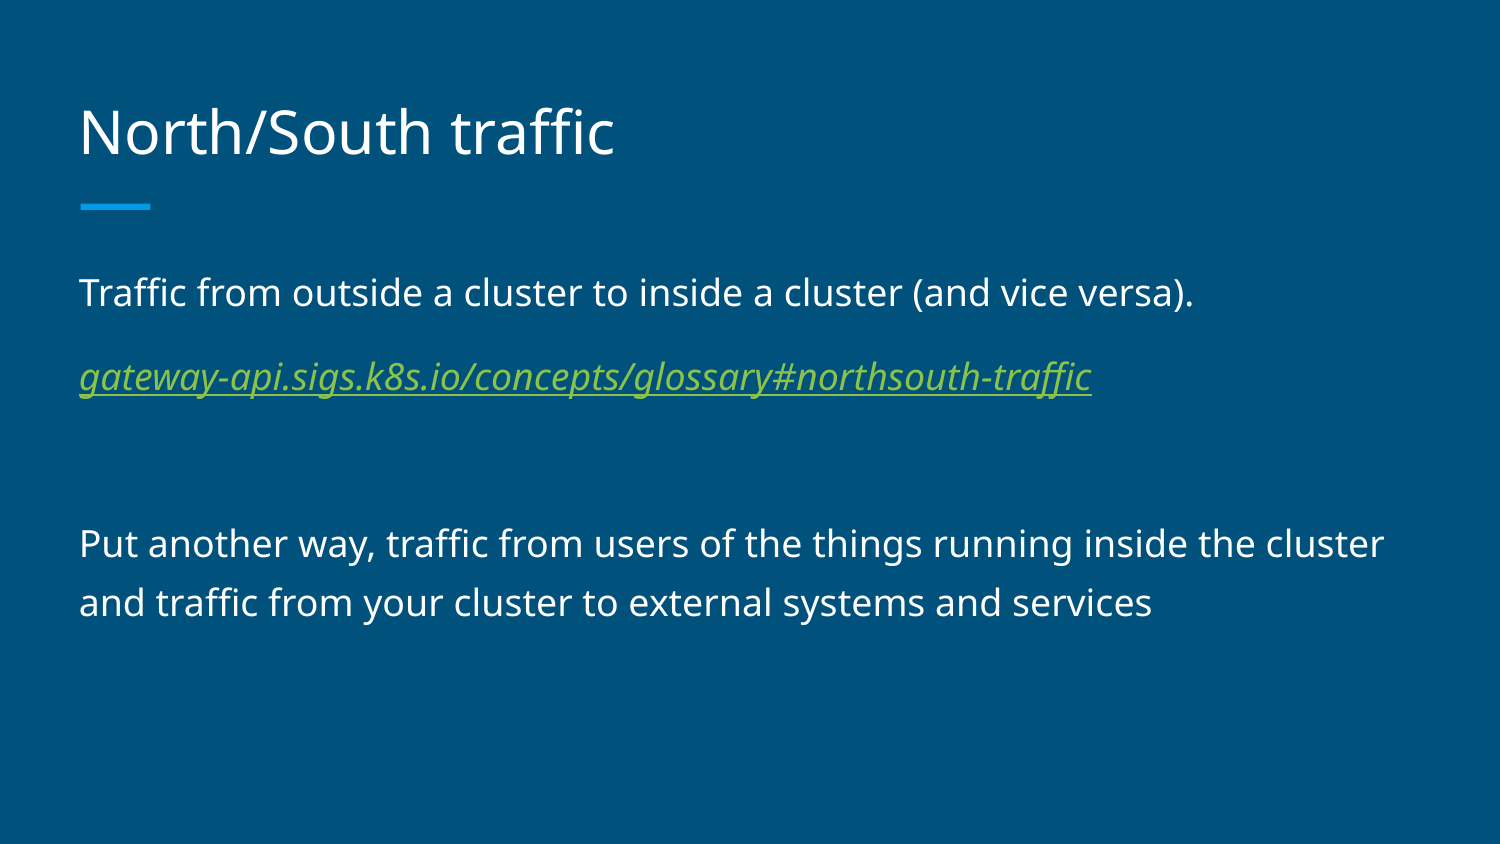

# North/South traffic
Traffic from outside a cluster to inside a cluster (and vice versa).
gateway-api.sigs.k8s.io/concepts/glossary#northsouth-traffic
Put another way, traffic from users of the things running inside the cluster and traffic from your cluster to external systems and services